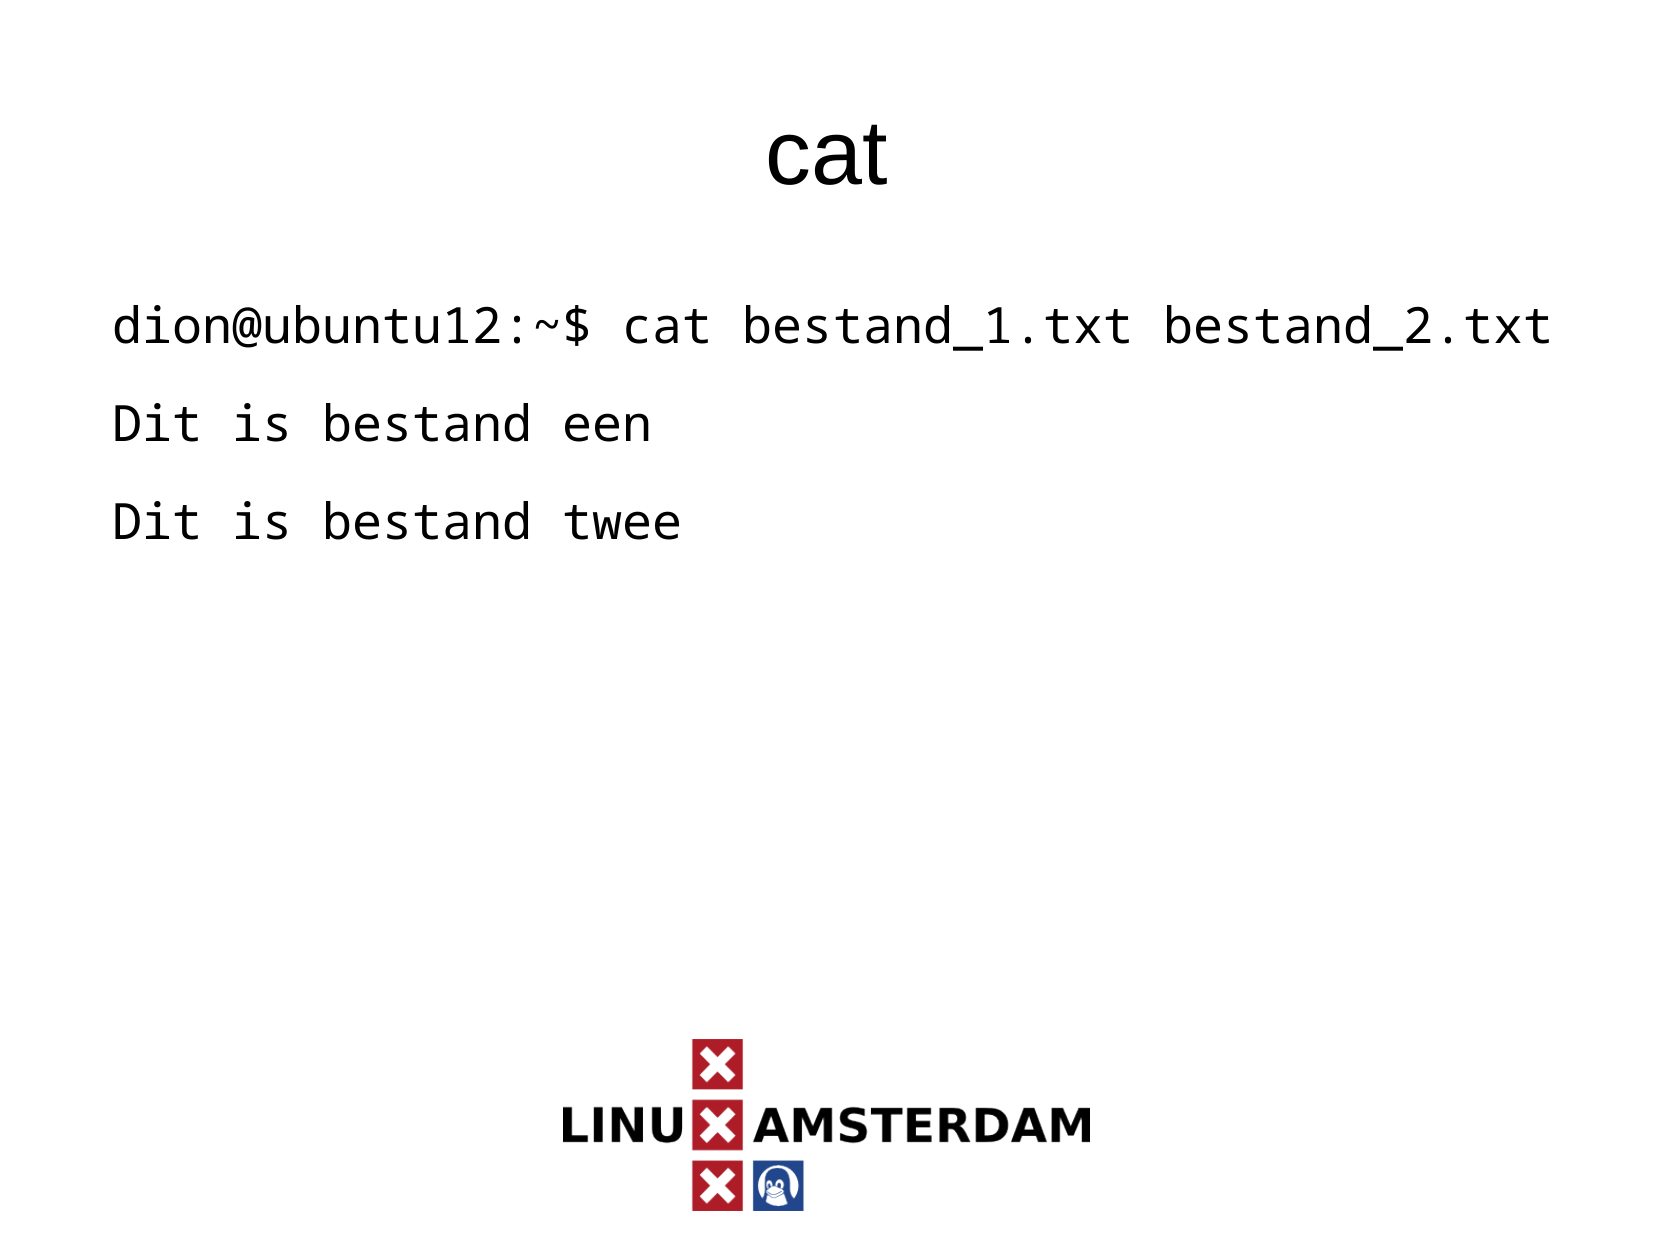

# cat
 dion@ubuntu12:~$ cat bestand_1.txt bestand_2.txt
 Dit is bestand een
 Dit is bestand twee